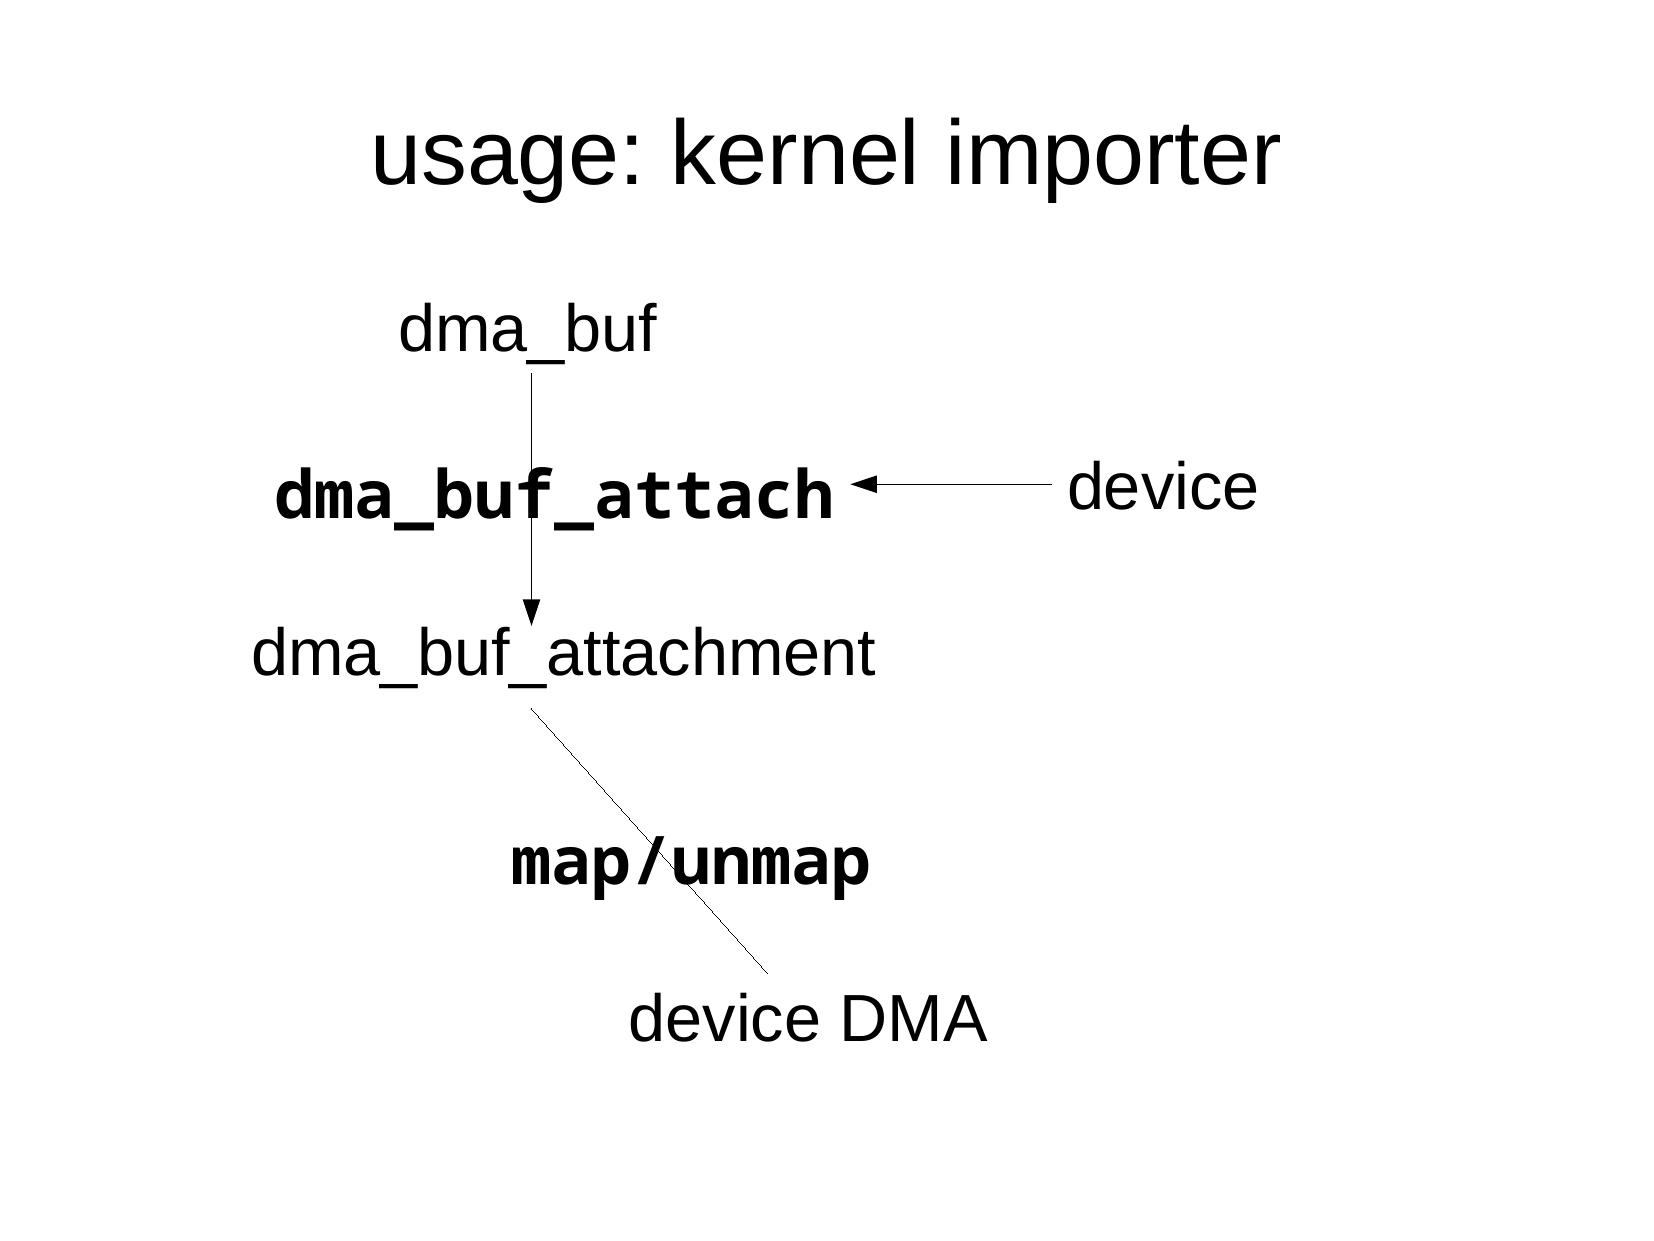

# usage: kernel importer
dma_buf
dma_buf_attach
device
dma_buf_attachment
map/unmap
device DMA